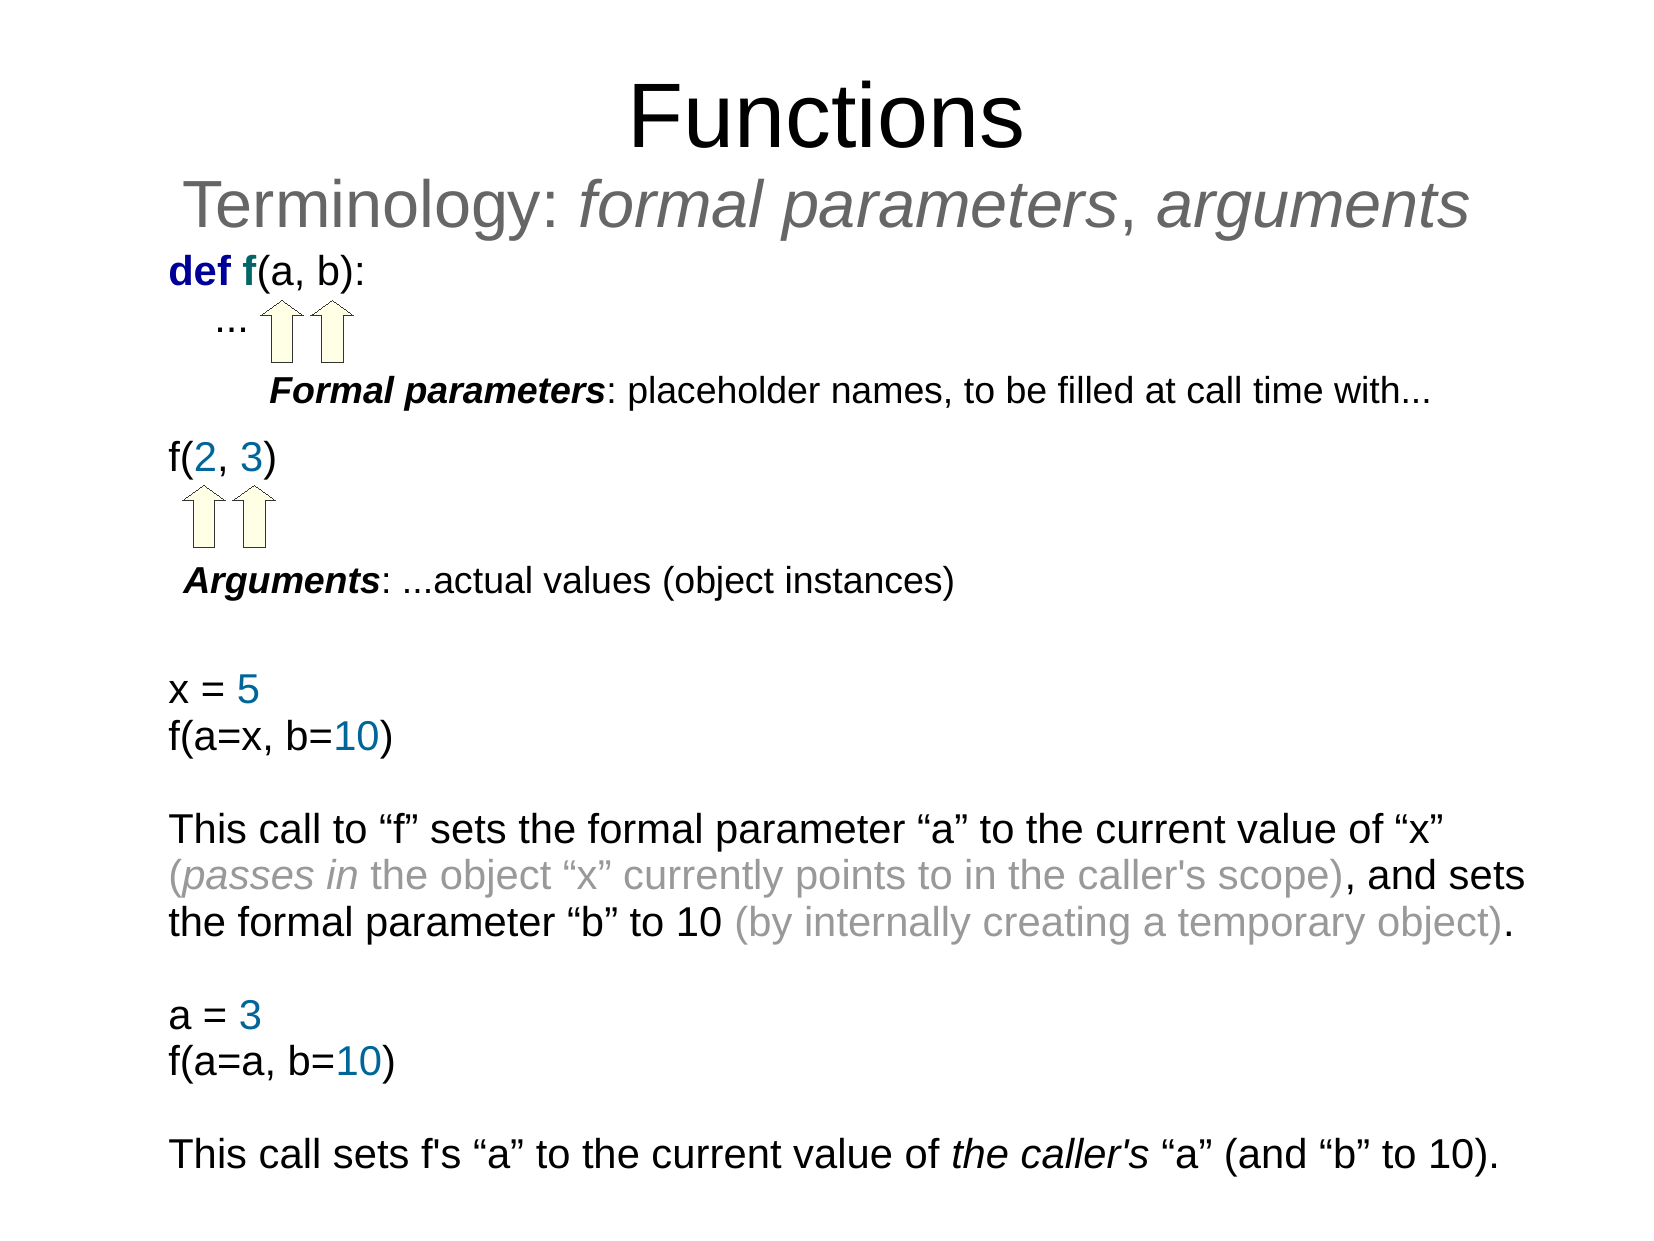

# Functions Terminology: formal parameters, arguments
def f(a, b):
 ...
f(2, 3)
x = 5
f(a=x, b=10)
This call to “f” sets the formal parameter “a” to the current value of “x” (passes in the object “x” currently points to in the caller's scope), and sets the formal parameter “b” to 10 (by internally creating a temporary object).
a = 3
f(a=a, b=10)
This call sets f's “a” to the current value of the caller's “a” (and “b” to 10).
Formal parameters: placeholder names, to be filled at call time with...
Arguments: ...actual values (object instances)